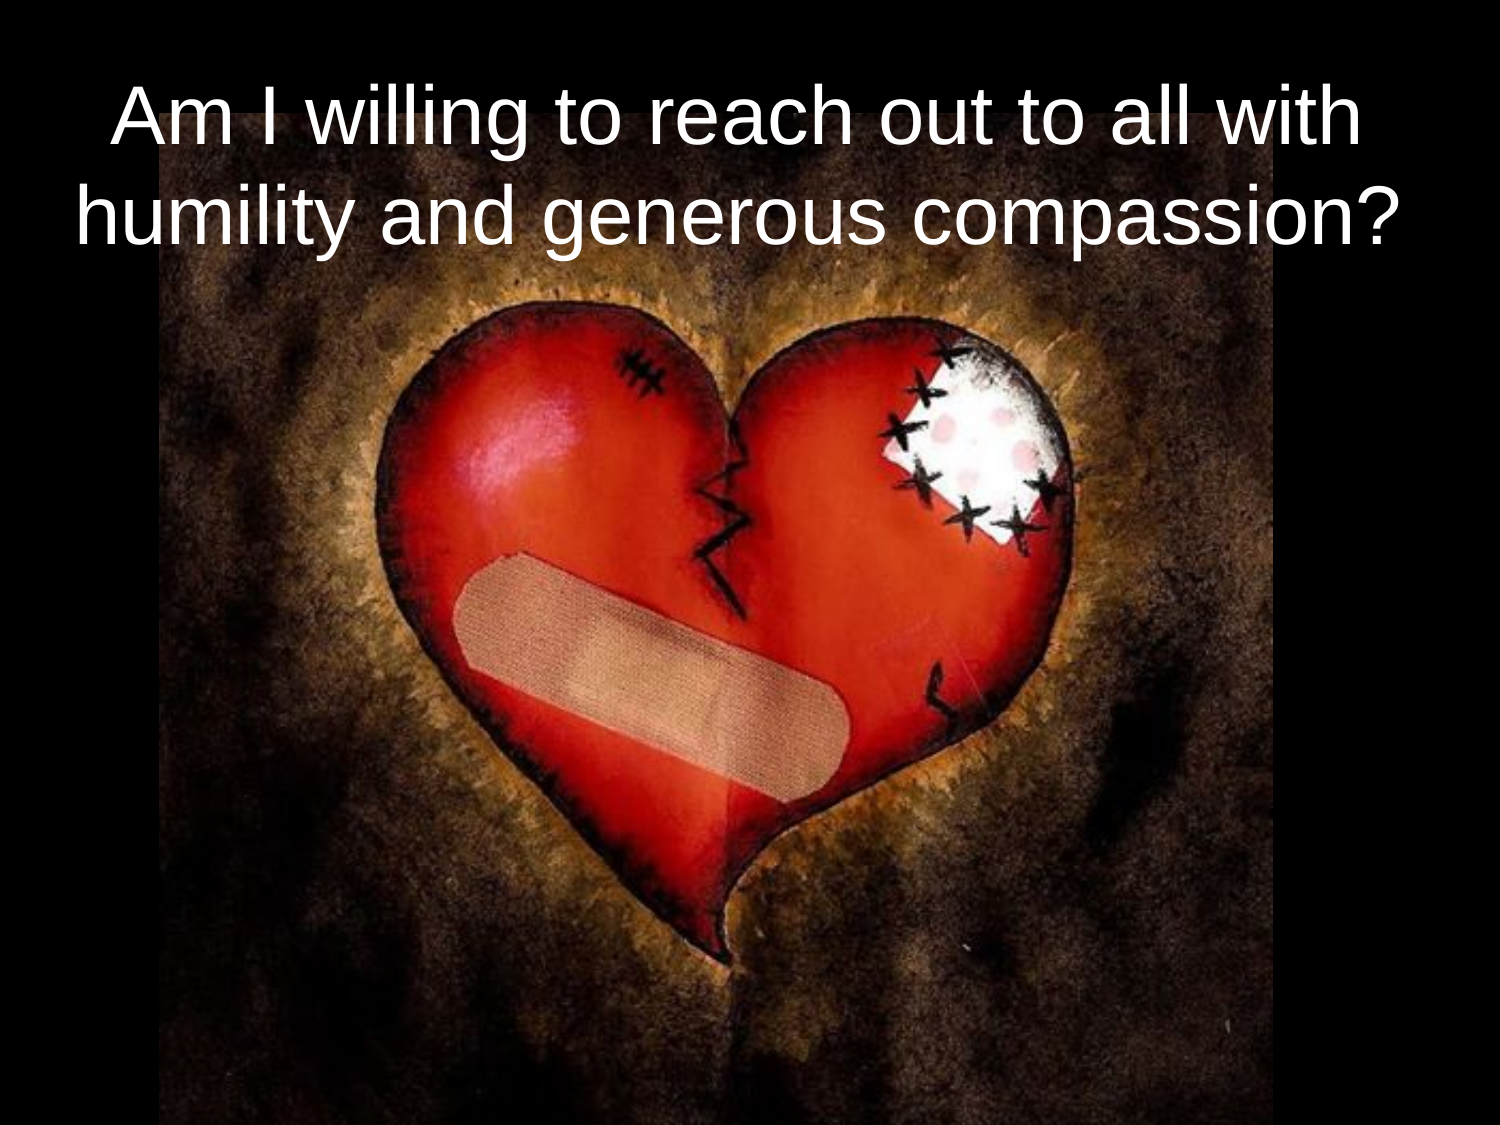

# Am I willing to reach out to all with humility and generous compassion?